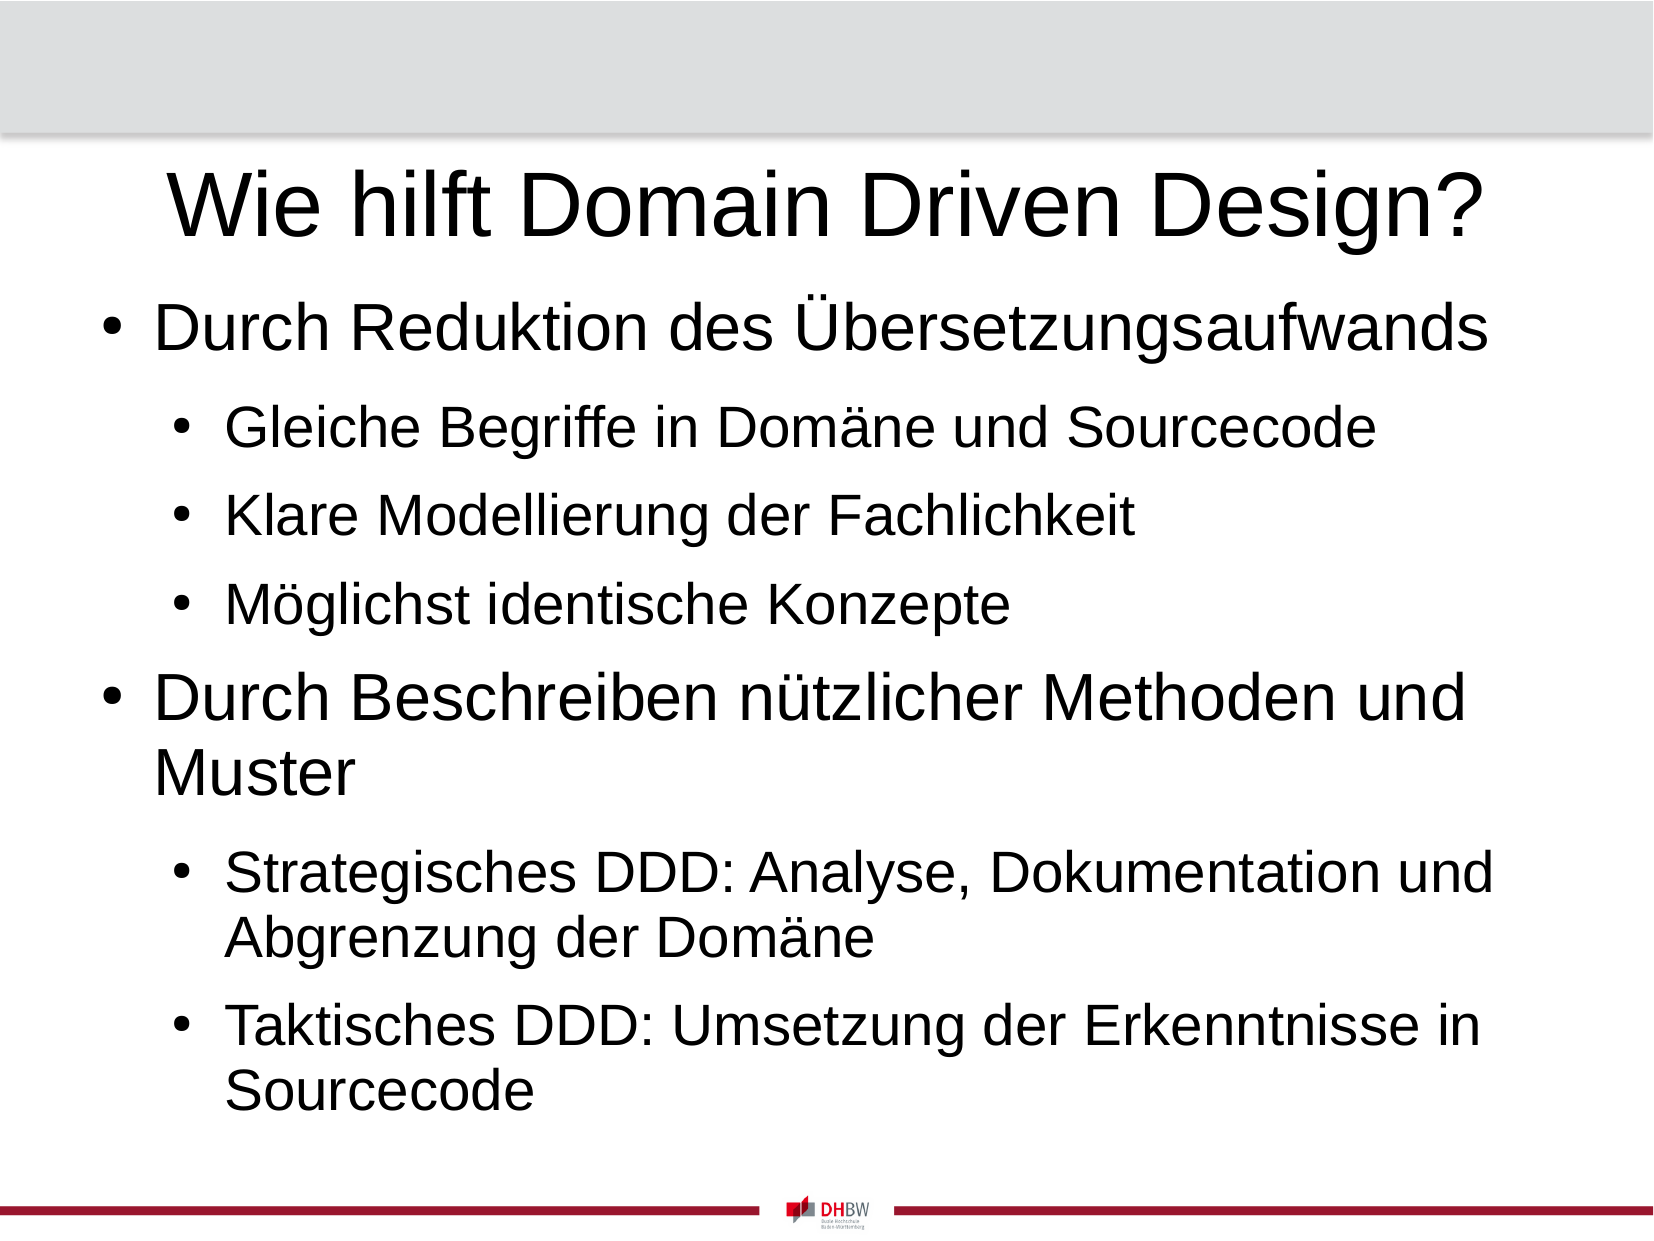

# Wie hilft Domain Driven Design?
Durch Reduktion des Übersetzungsaufwands
Gleiche Begriffe in Domäne und Sourcecode
Klare Modellierung der Fachlichkeit
Möglichst identische Konzepte
Durch Beschreiben nützlicher Methoden und Muster
Strategisches DDD: Analyse, Dokumentation und Abgrenzung der Domäne
Taktisches DDD: Umsetzung der Erkenntnisse in Sourcecode